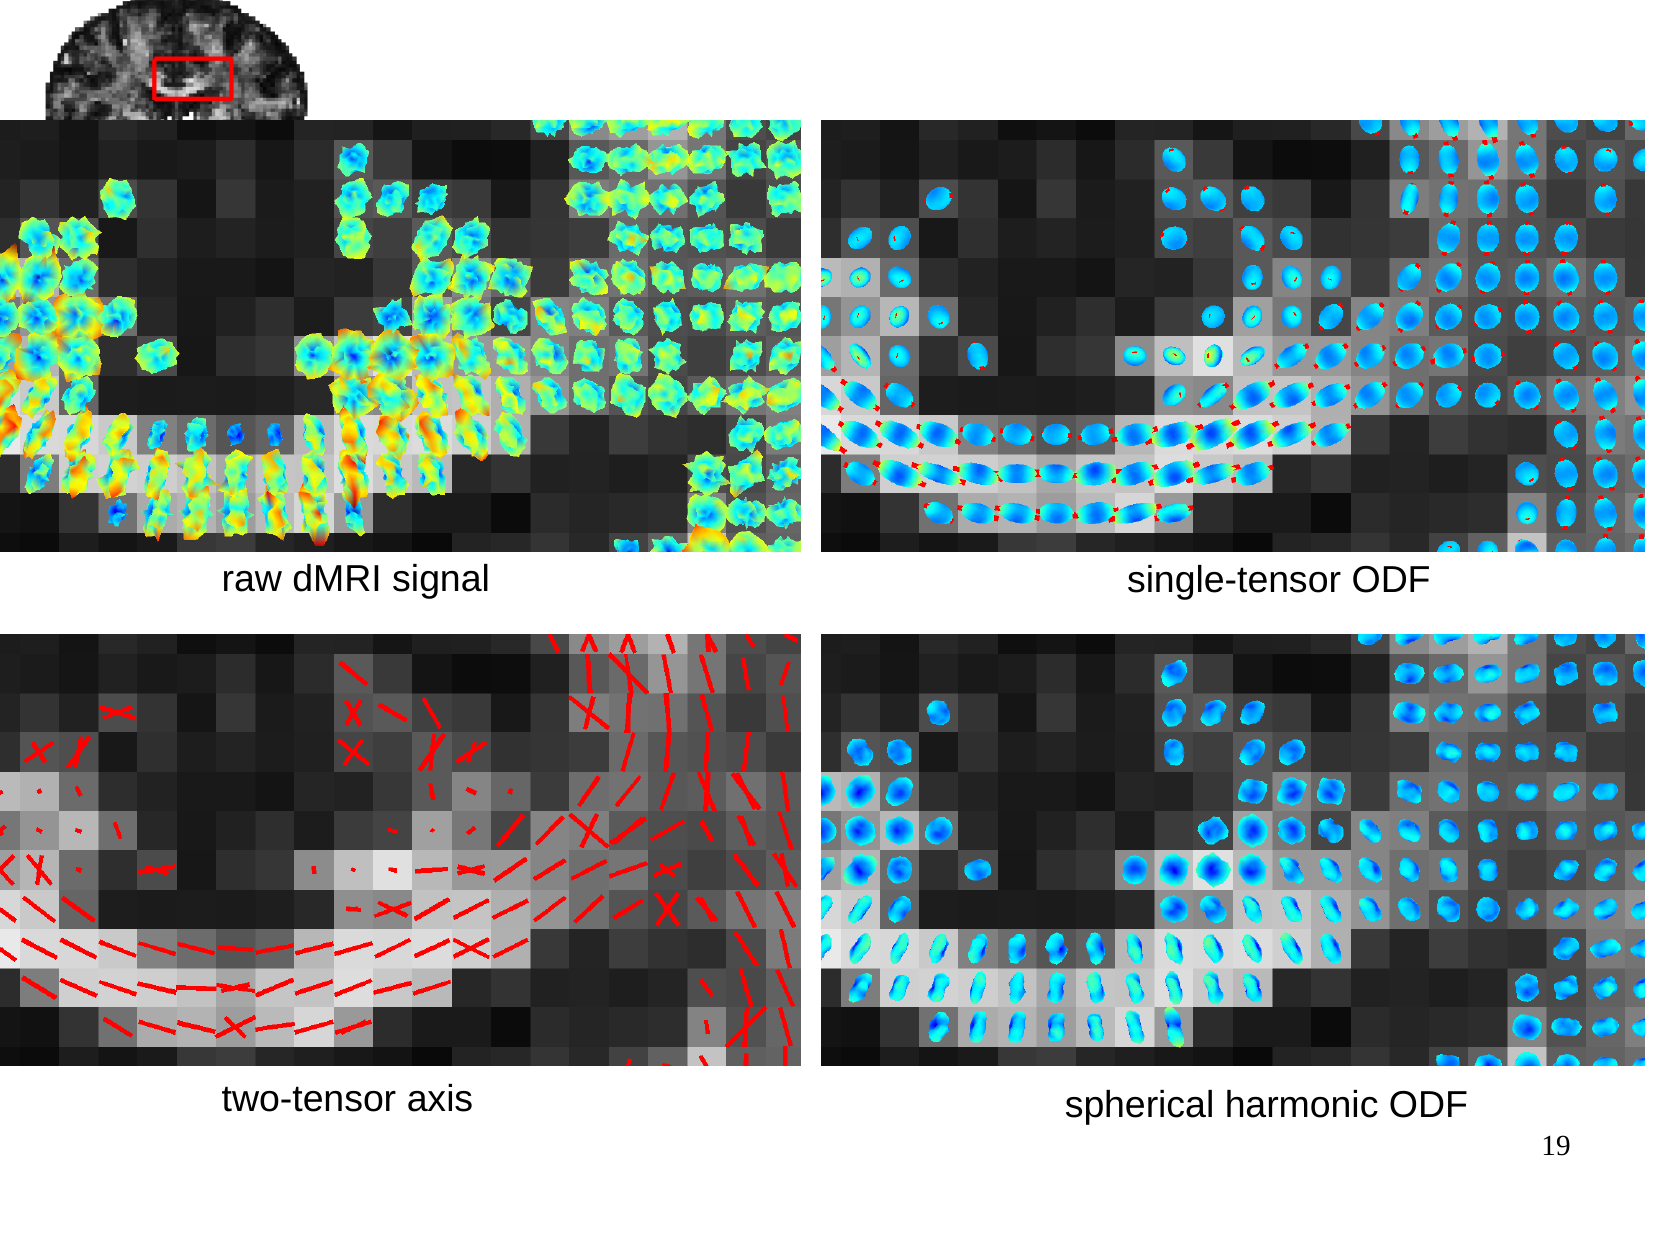

raw dMRI signal
single-tensor ODF
two-tensor axis
spherical harmonic ODF
19